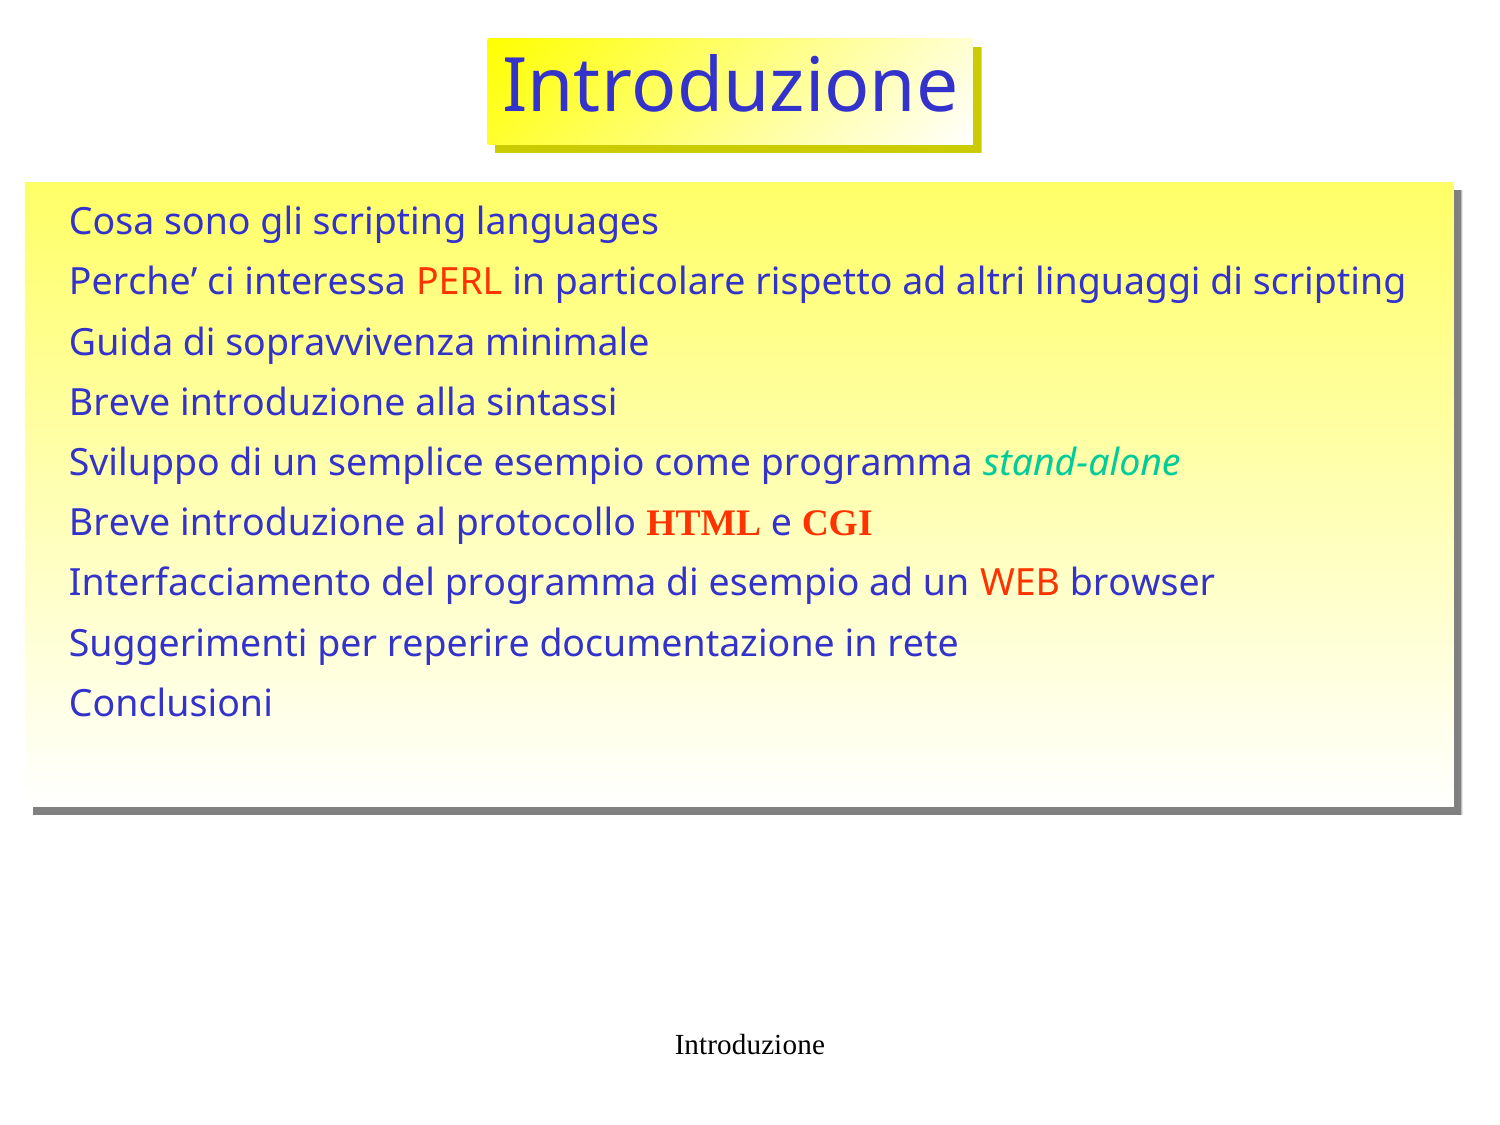

Introduzione
 Cosa sono gli scripting languages
 Perche’ ci interessa PERL in particolare rispetto ad altri linguaggi di scripting
 Guida di sopravvivenza minimale
 Breve introduzione alla sintassi
 Sviluppo di un semplice esempio come programma stand-alone
 Breve introduzione al protocollo HTML e CGI
 Interfacciamento del programma di esempio ad un WEB browser
 Suggerimenti per reperire documentazione in rete
 Conclusioni
Introduzione